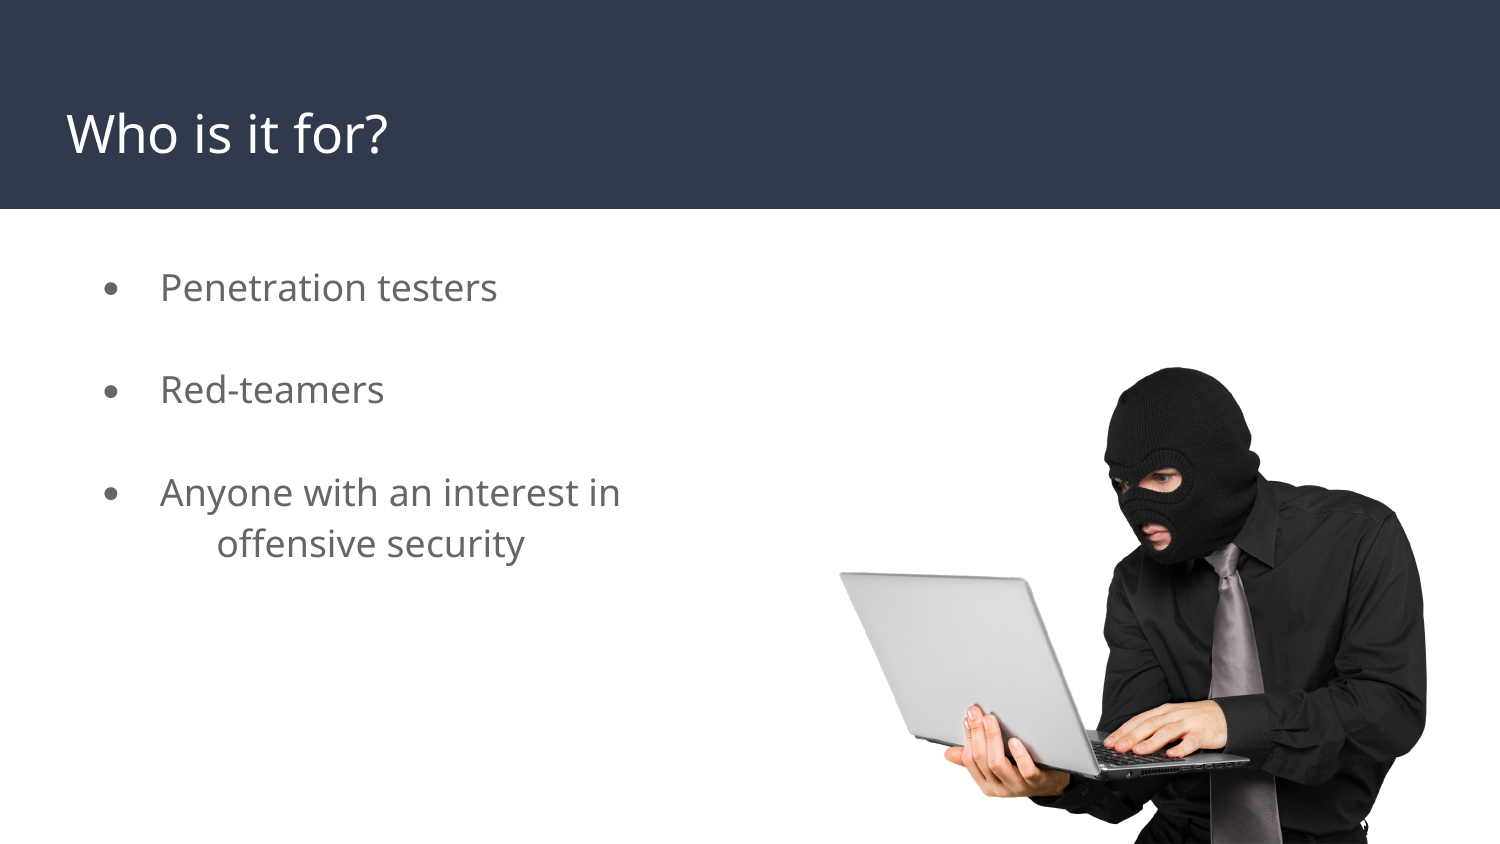

# Who is it for?
Penetration testers
Red-teamers
Anyone with an interest in offensive security